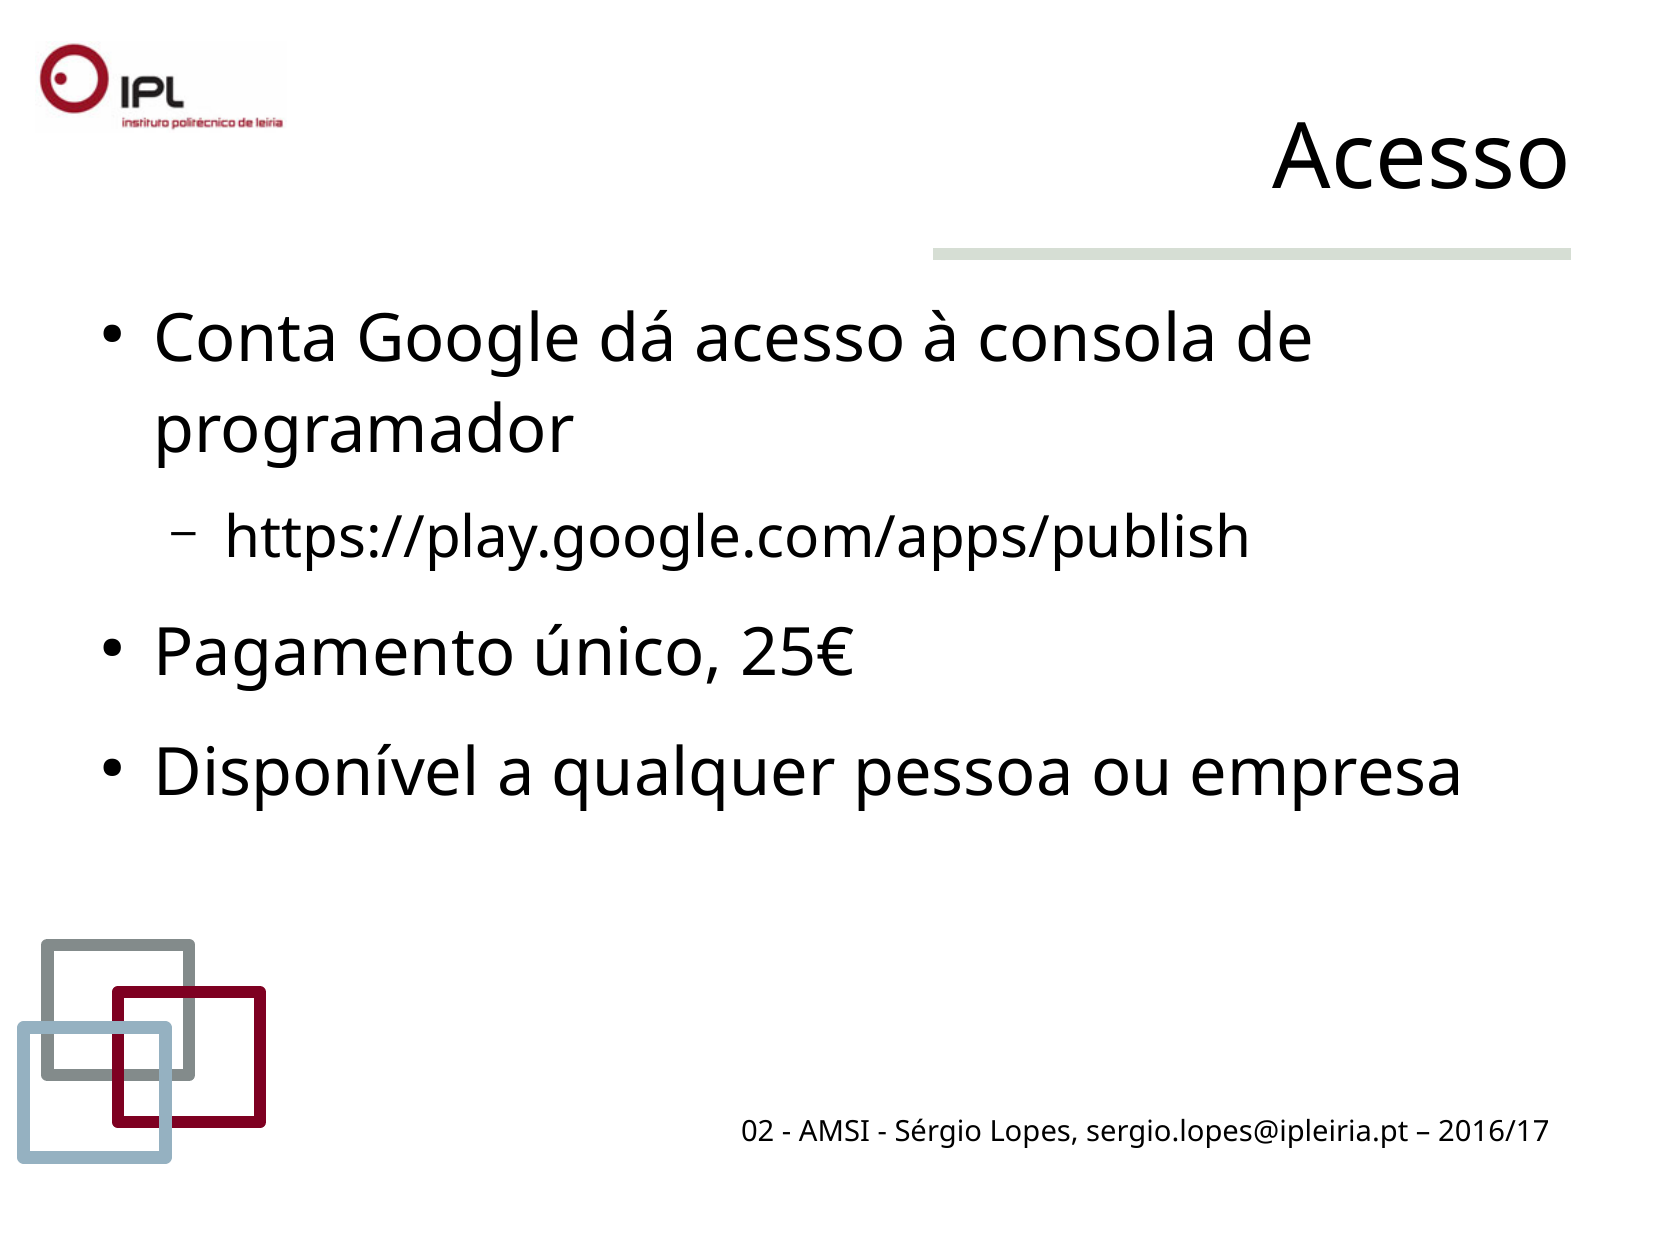

# Acesso
Conta Google dá acesso à consola de programador
https://play.google.com/apps/publish
Pagamento único, 25€
Disponível a qualquer pessoa ou empresa
02 - AMSI - Sérgio Lopes, sergio.lopes@ipleiria.pt – 2016/17